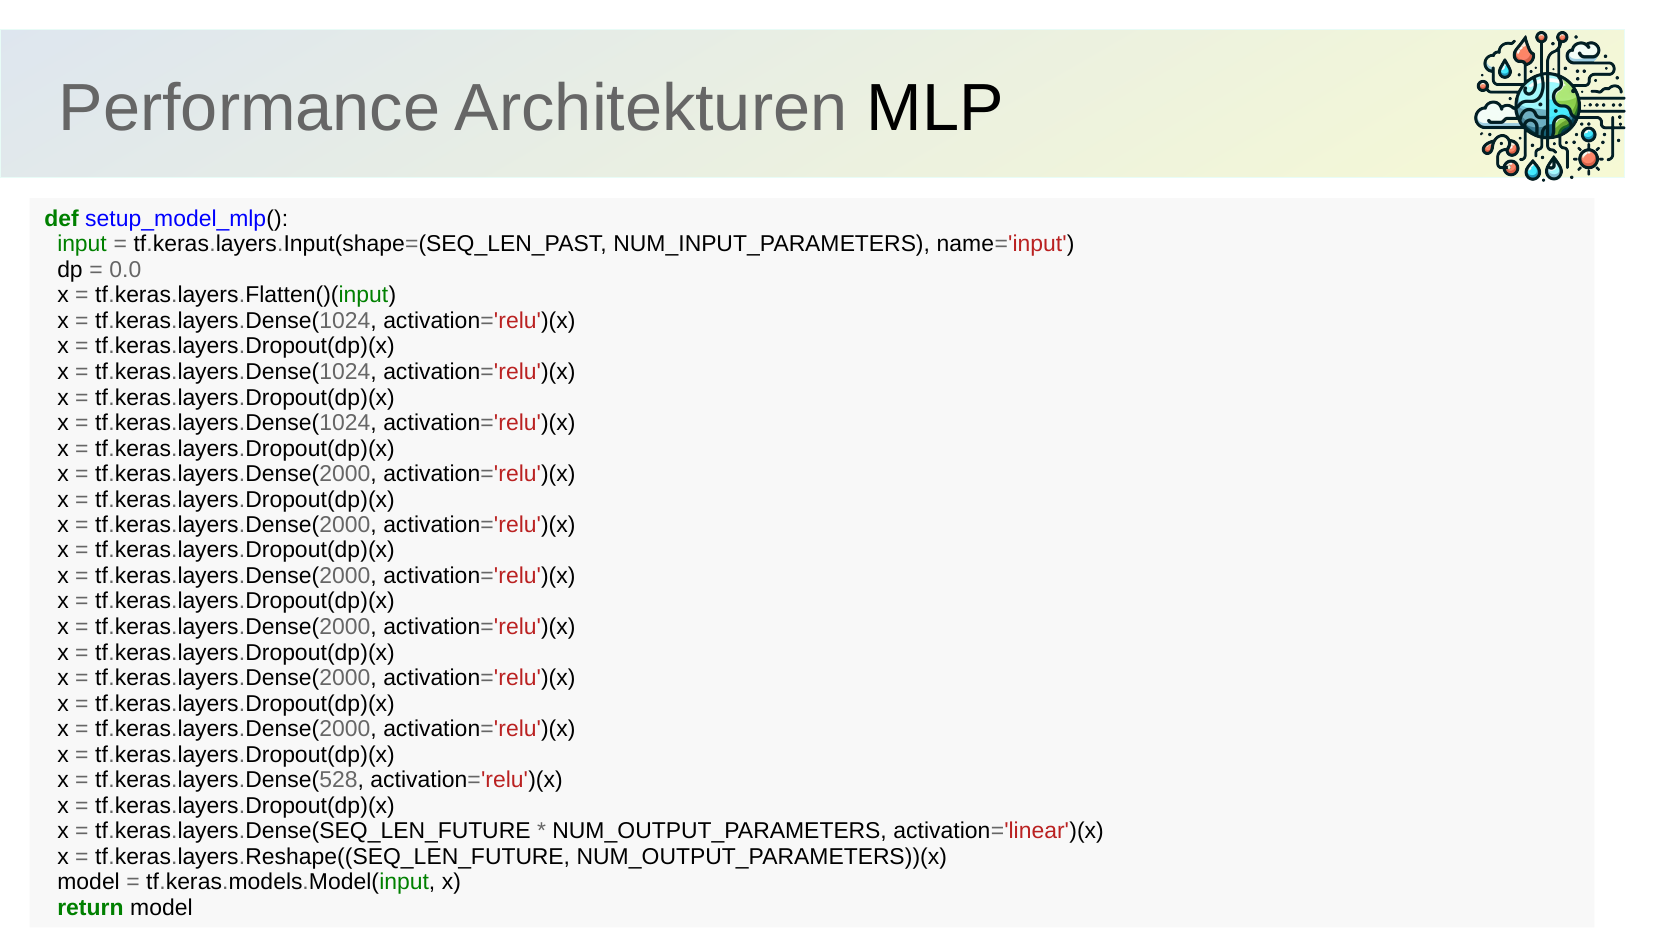

# Performance Architekturen MLP
def setup_model_mlp():
 input = tf.keras.layers.Input(shape=(SEQ_LEN_PAST, NUM_INPUT_PARAMETERS), name='input')
 dp = 0.0
 x = tf.keras.layers.Flatten()(input)
 x = tf.keras.layers.Dense(1024, activation='relu')(x)
 x = tf.keras.layers.Dropout(dp)(x)
 x = tf.keras.layers.Dense(1024, activation='relu')(x)
 x = tf.keras.layers.Dropout(dp)(x)
 x = tf.keras.layers.Dense(1024, activation='relu')(x)
 x = tf.keras.layers.Dropout(dp)(x)
 x = tf.keras.layers.Dense(2000, activation='relu')(x)
 x = tf.keras.layers.Dropout(dp)(x)
 x = tf.keras.layers.Dense(2000, activation='relu')(x)
 x = tf.keras.layers.Dropout(dp)(x)
 x = tf.keras.layers.Dense(2000, activation='relu')(x)
 x = tf.keras.layers.Dropout(dp)(x)
 x = tf.keras.layers.Dense(2000, activation='relu')(x)
 x = tf.keras.layers.Dropout(dp)(x)
 x = tf.keras.layers.Dense(2000, activation='relu')(x)
 x = tf.keras.layers.Dropout(dp)(x)
 x = tf.keras.layers.Dense(2000, activation='relu')(x)
 x = tf.keras.layers.Dropout(dp)(x)
 x = tf.keras.layers.Dense(528, activation='relu')(x)
 x = tf.keras.layers.Dropout(dp)(x)
 x = tf.keras.layers.Dense(SEQ_LEN_FUTURE * NUM_OUTPUT_PARAMETERS, activation='linear')(x)
 x = tf.keras.layers.Reshape((SEQ_LEN_FUTURE, NUM_OUTPUT_PARAMETERS))(x)
 model = tf.keras.models.Model(input, x)
 return model